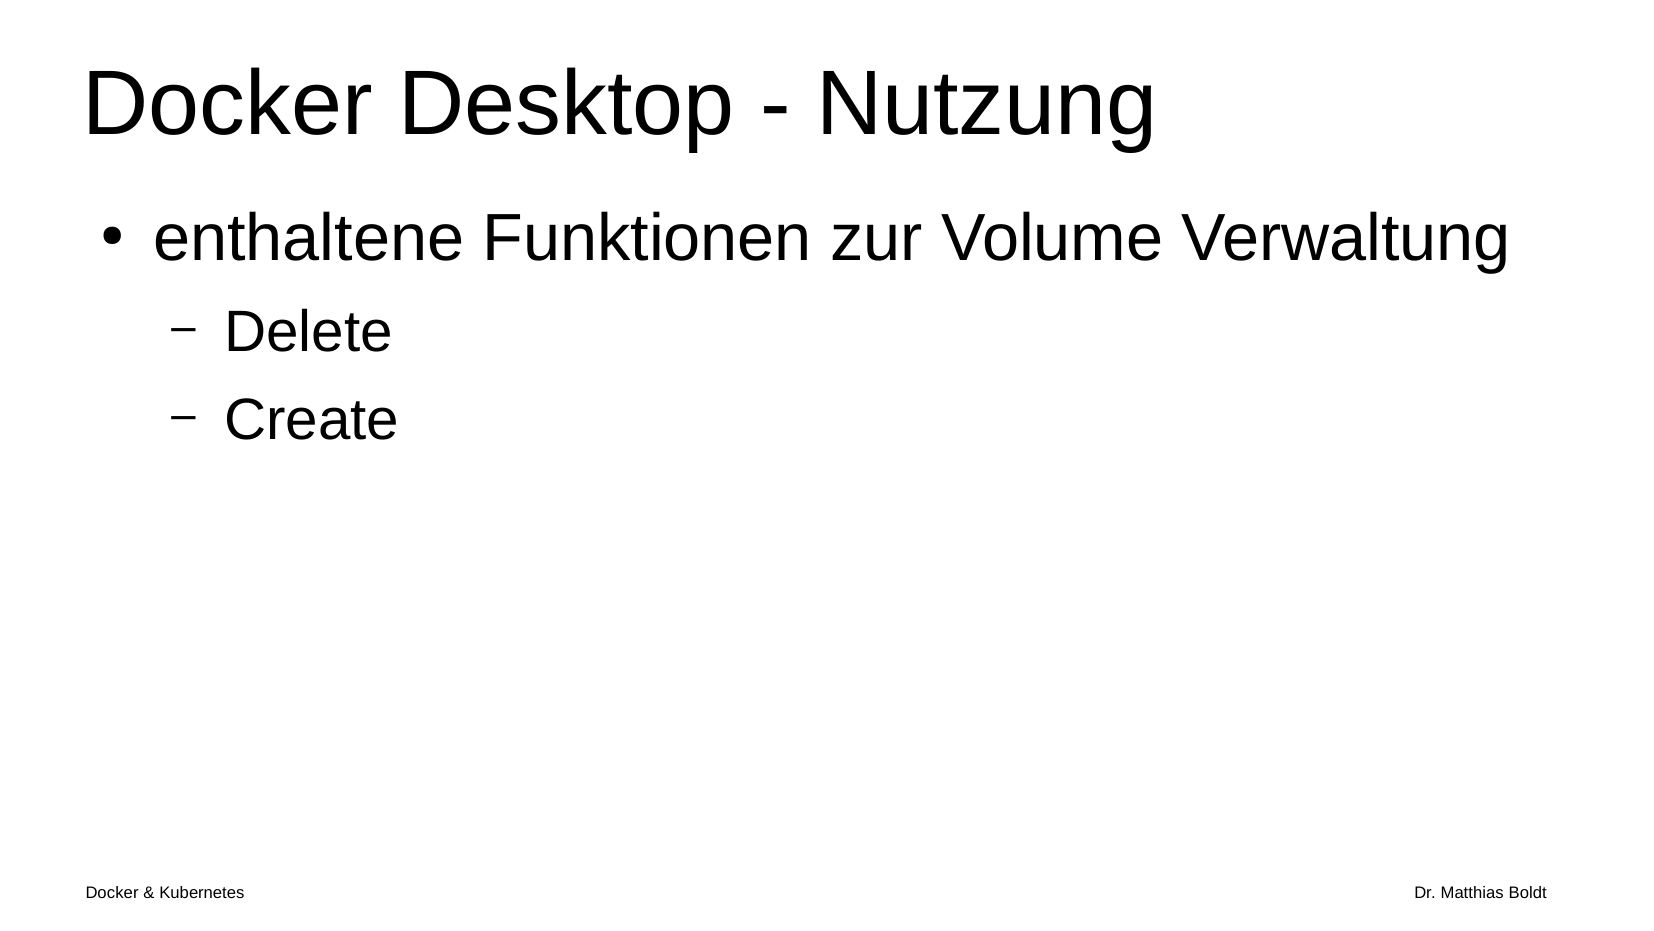

# Docker Desktop - Nutzung
enthaltene Funktionen zur Volume Verwaltung
Delete
Create
Docker & Kubernetes																Dr. Matthias Boldt